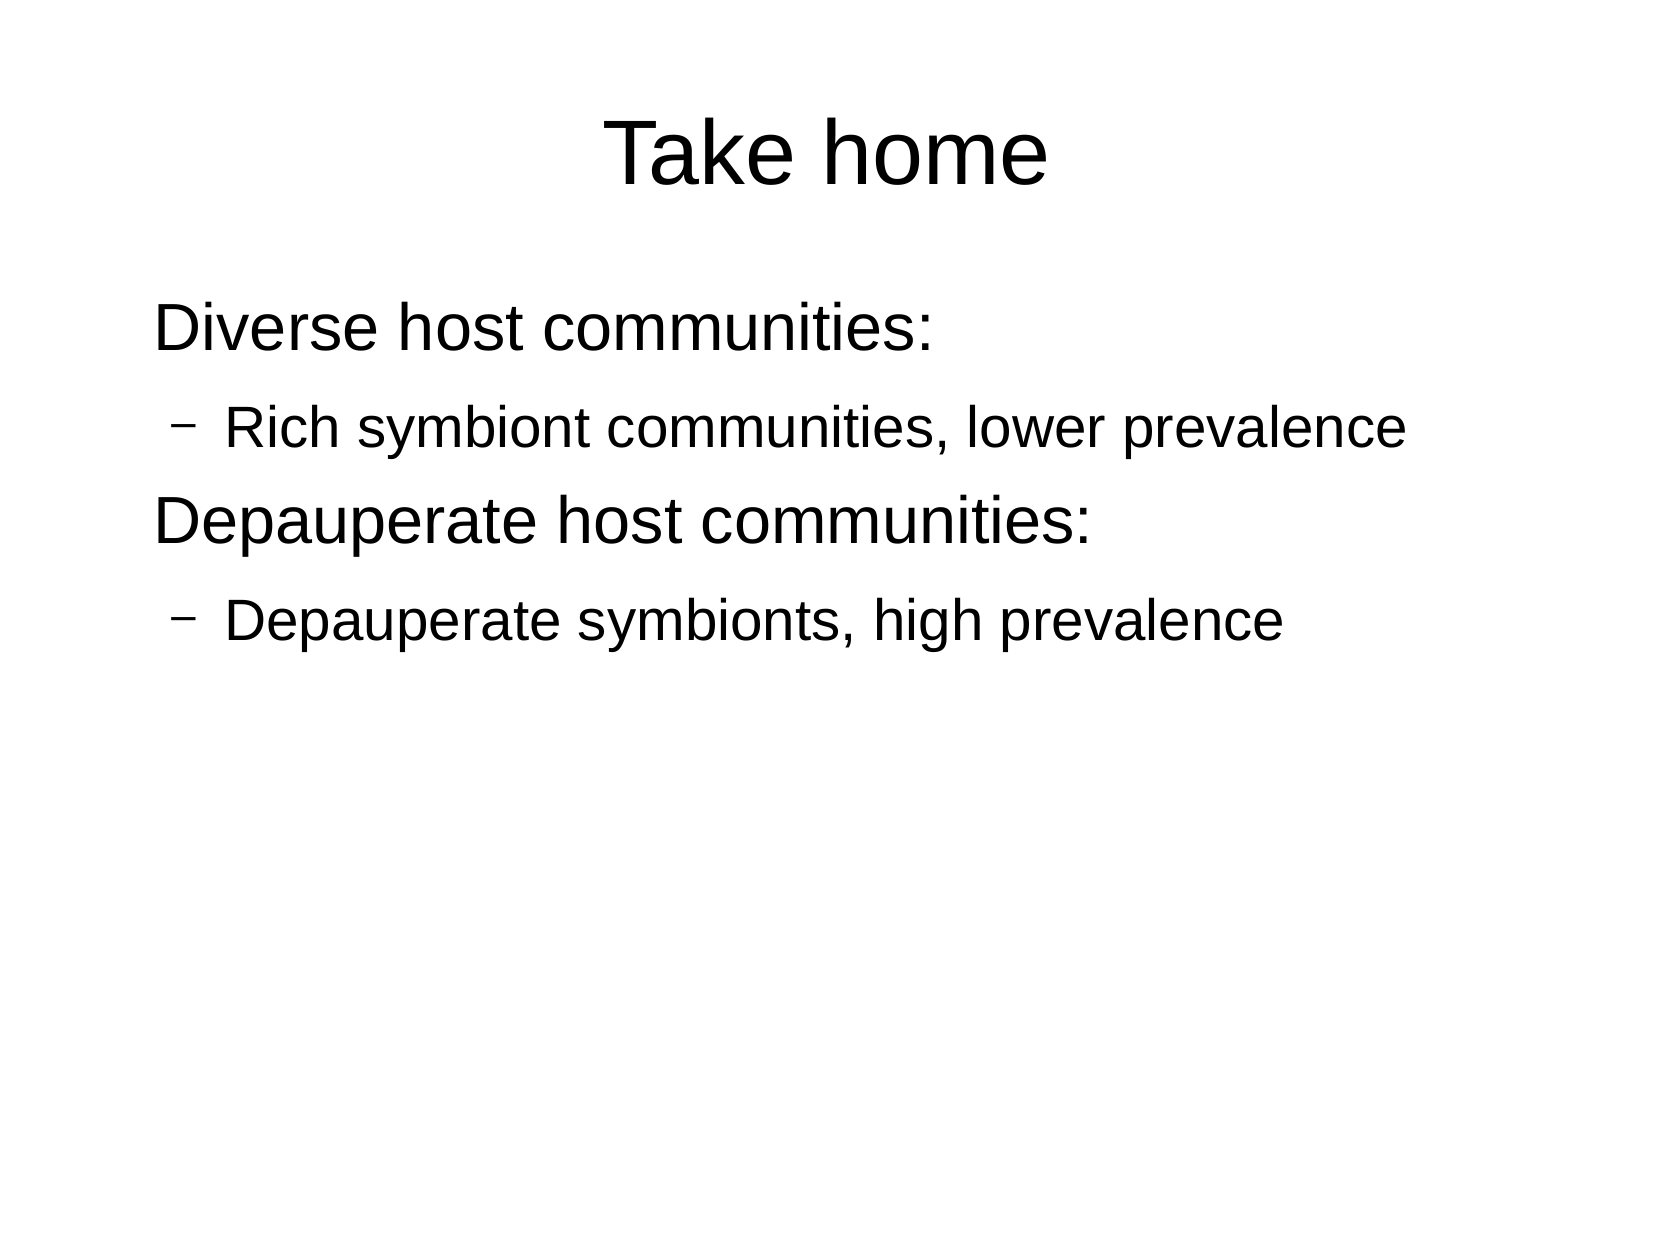

# Take home
Diverse host communities:
Rich symbiont communities, lower prevalence
Depauperate host communities:
Depauperate symbionts, high prevalence